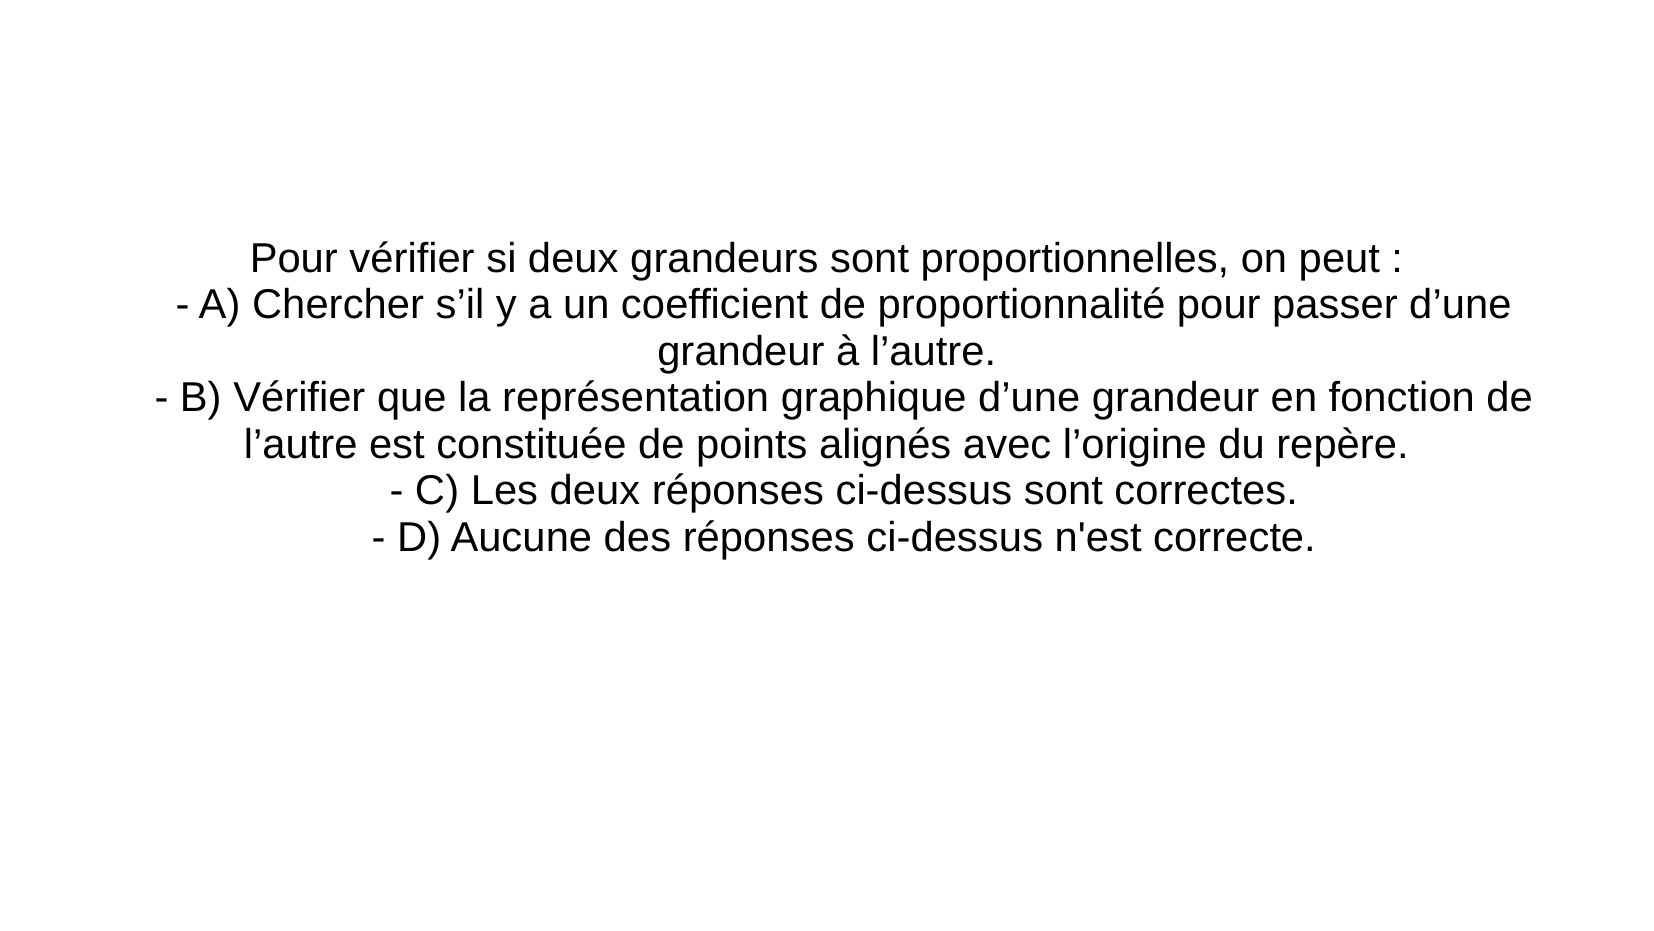

# Pour vérifier si deux grandeurs sont proportionnelles, on peut :
 - A) Chercher s’il y a un coefficient de proportionnalité pour passer d’une grandeur à l’autre.
 - B) Vérifier que la représentation graphique d’une grandeur en fonction de l’autre est constituée de points alignés avec l’origine du repère.
 - C) Les deux réponses ci-dessus sont correctes.
 - D) Aucune des réponses ci-dessus n'est correcte.